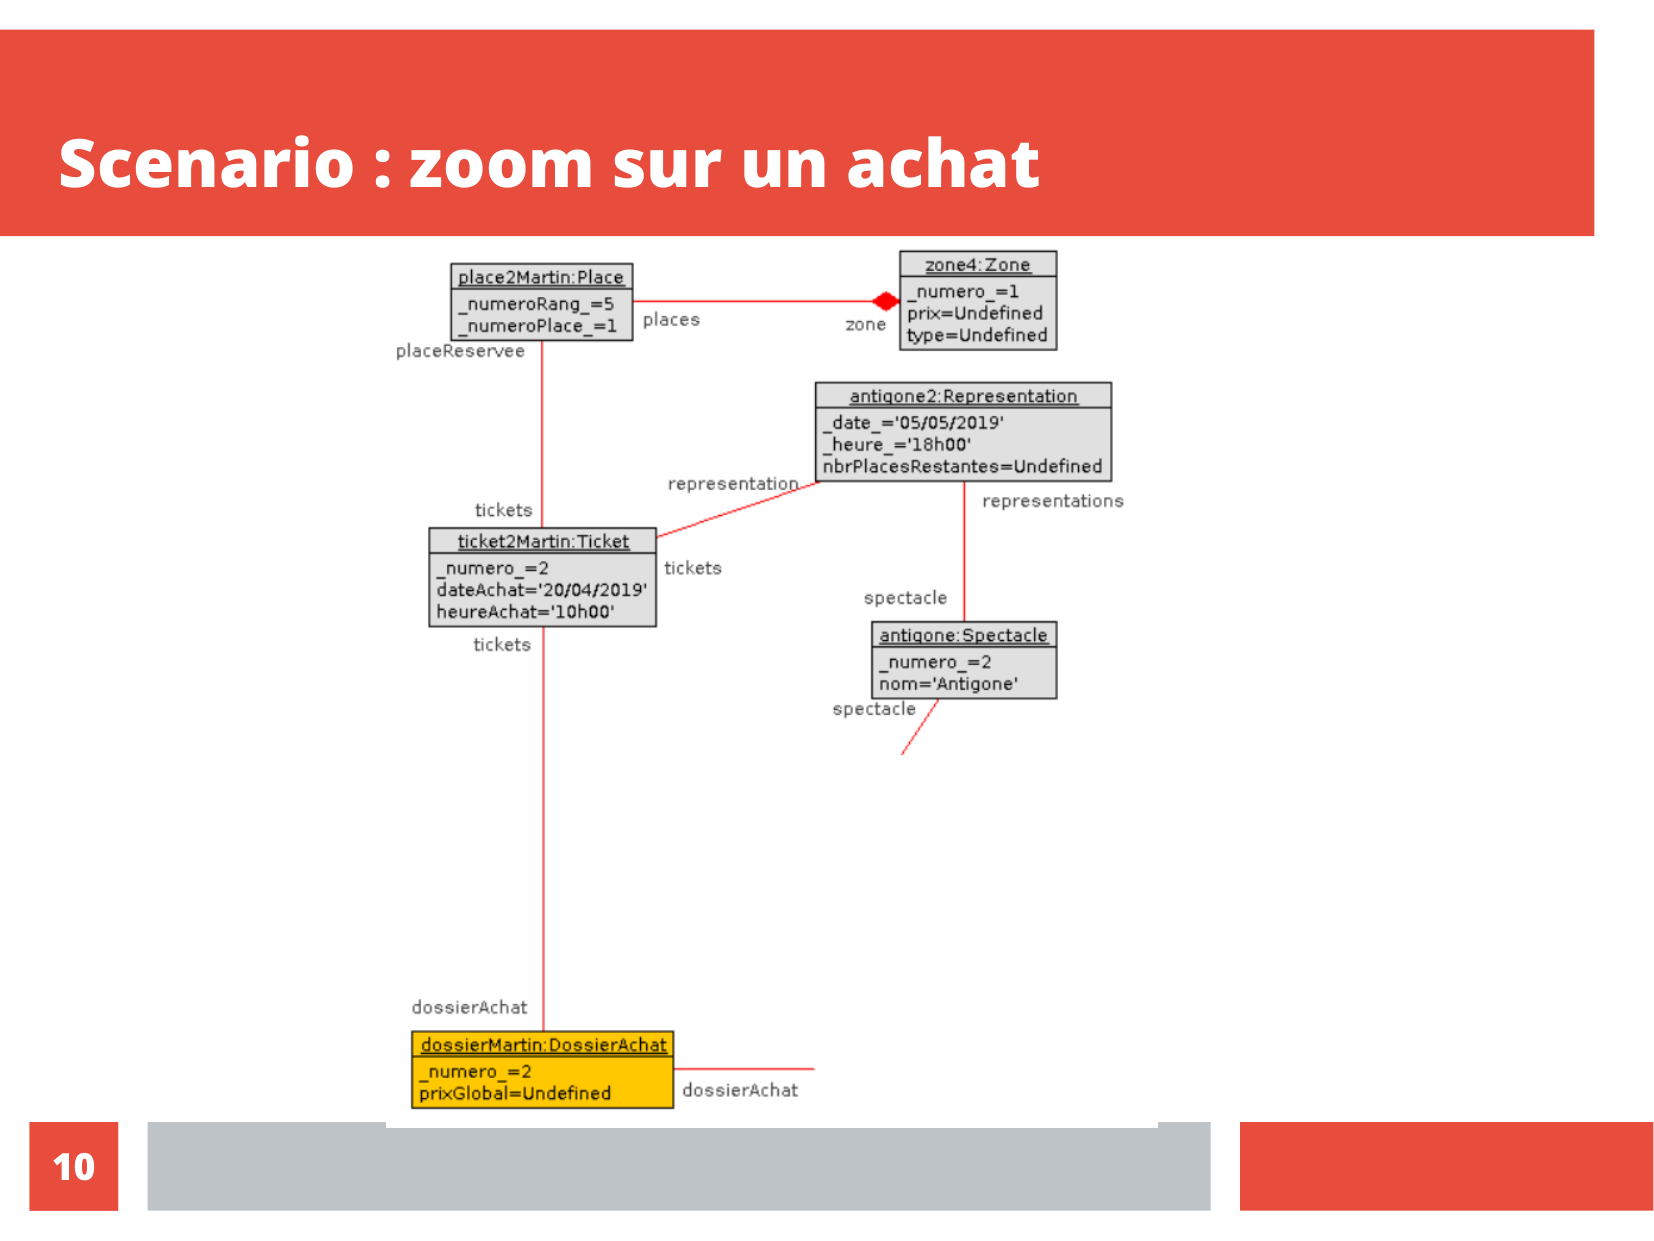

# Scenario : zoom sur un achat
10